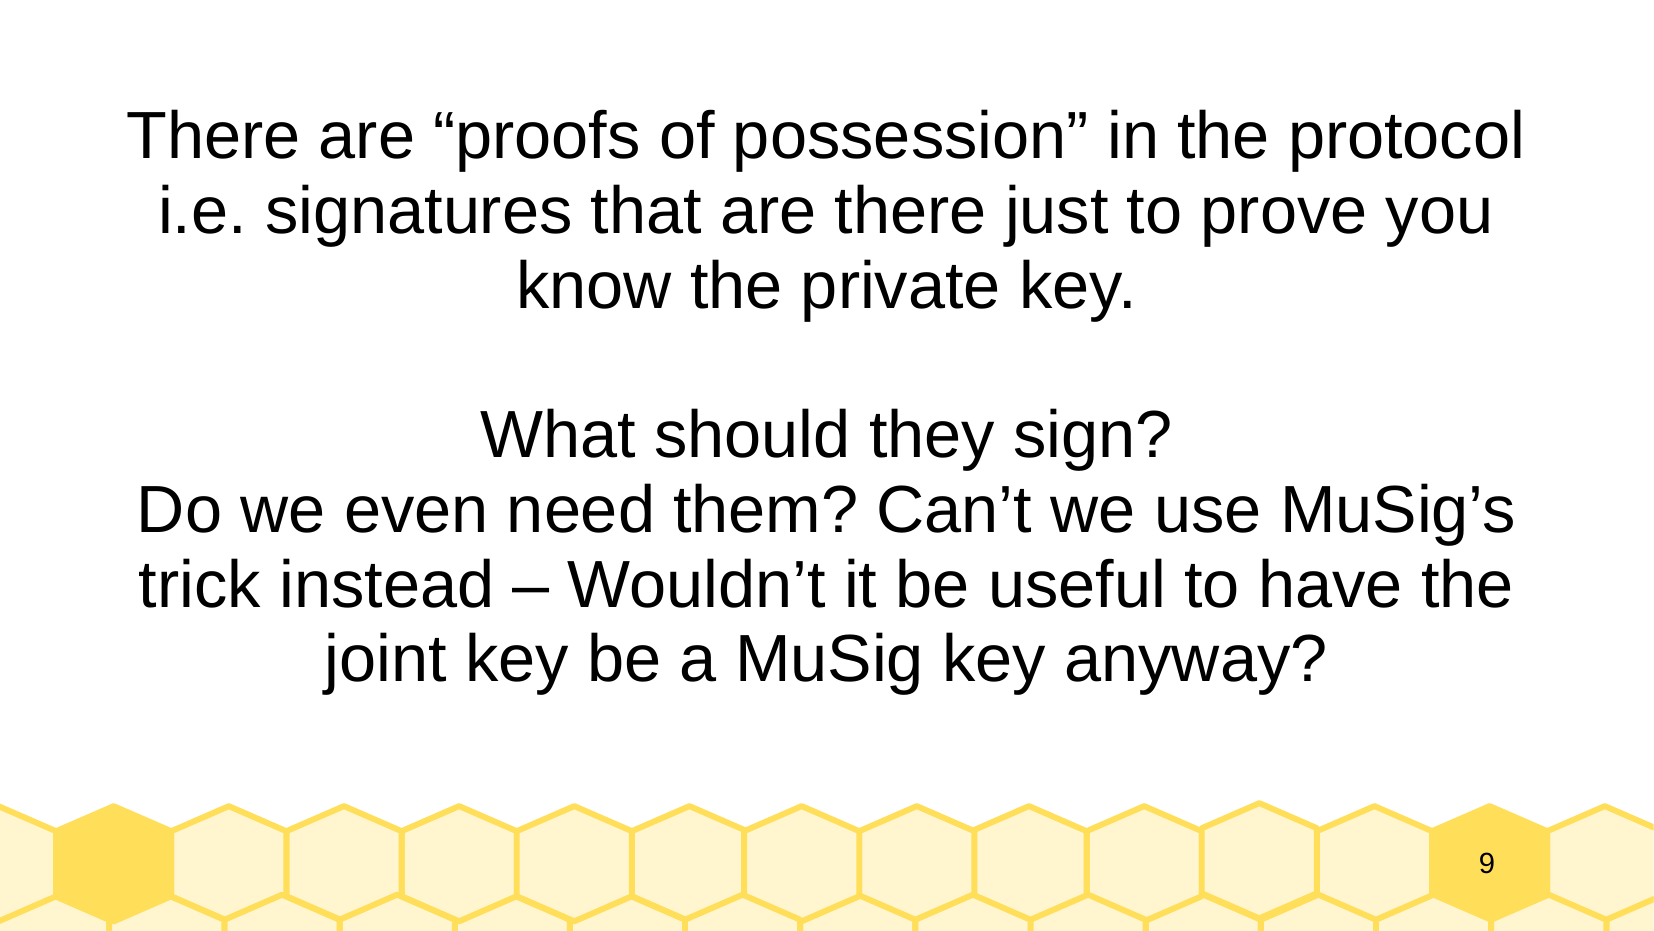

# There are “proofs of possession” in the protocol i.e. signatures that are there just to prove you know the private key.
What should they sign?
Do we even need them? Can’t we use MuSig’s trick instead – Wouldn’t it be useful to have the joint key be a MuSig key anyway?